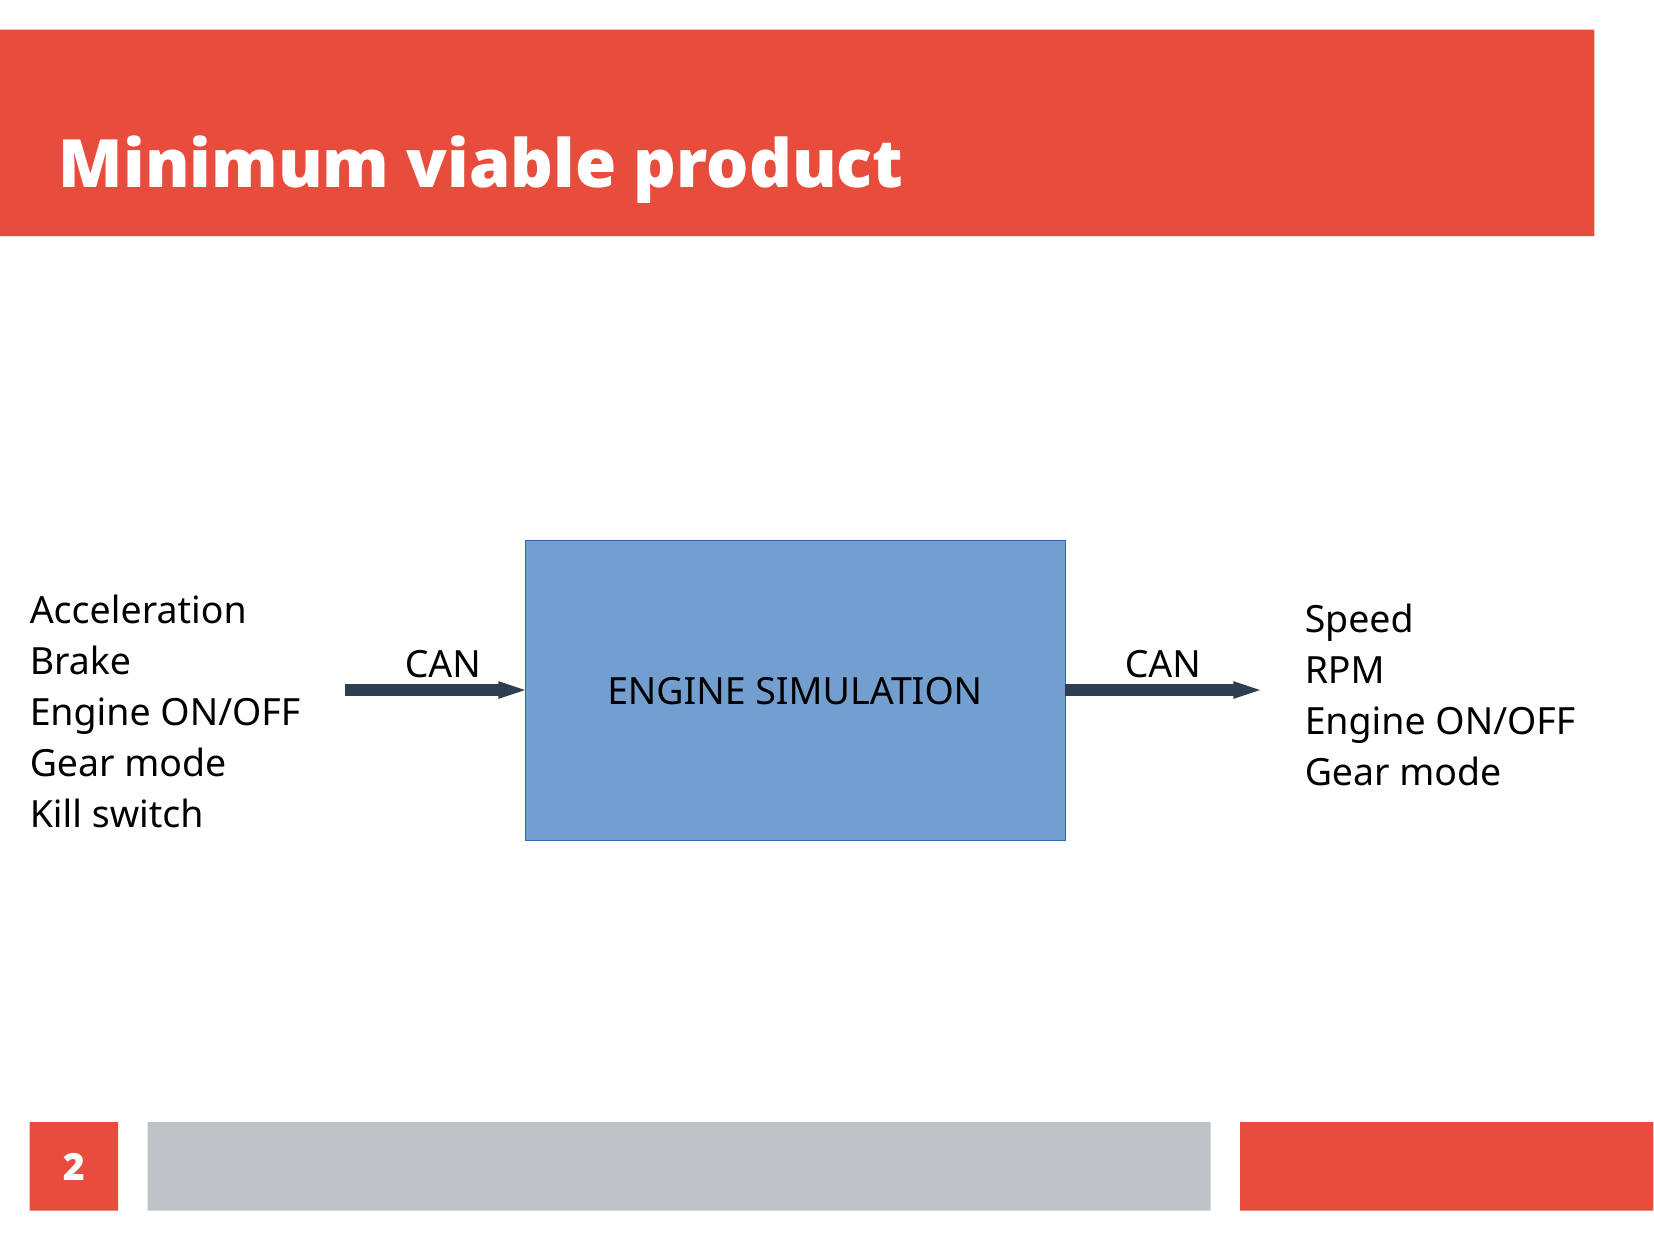

# Minimum viable product
ENGINE SIMULATION
Acceleration
Brake
Engine ON/OFF
Gear mode
Kill switch
Speed
RPM
Engine ON/OFF
Gear mode
CAN
CAN
2